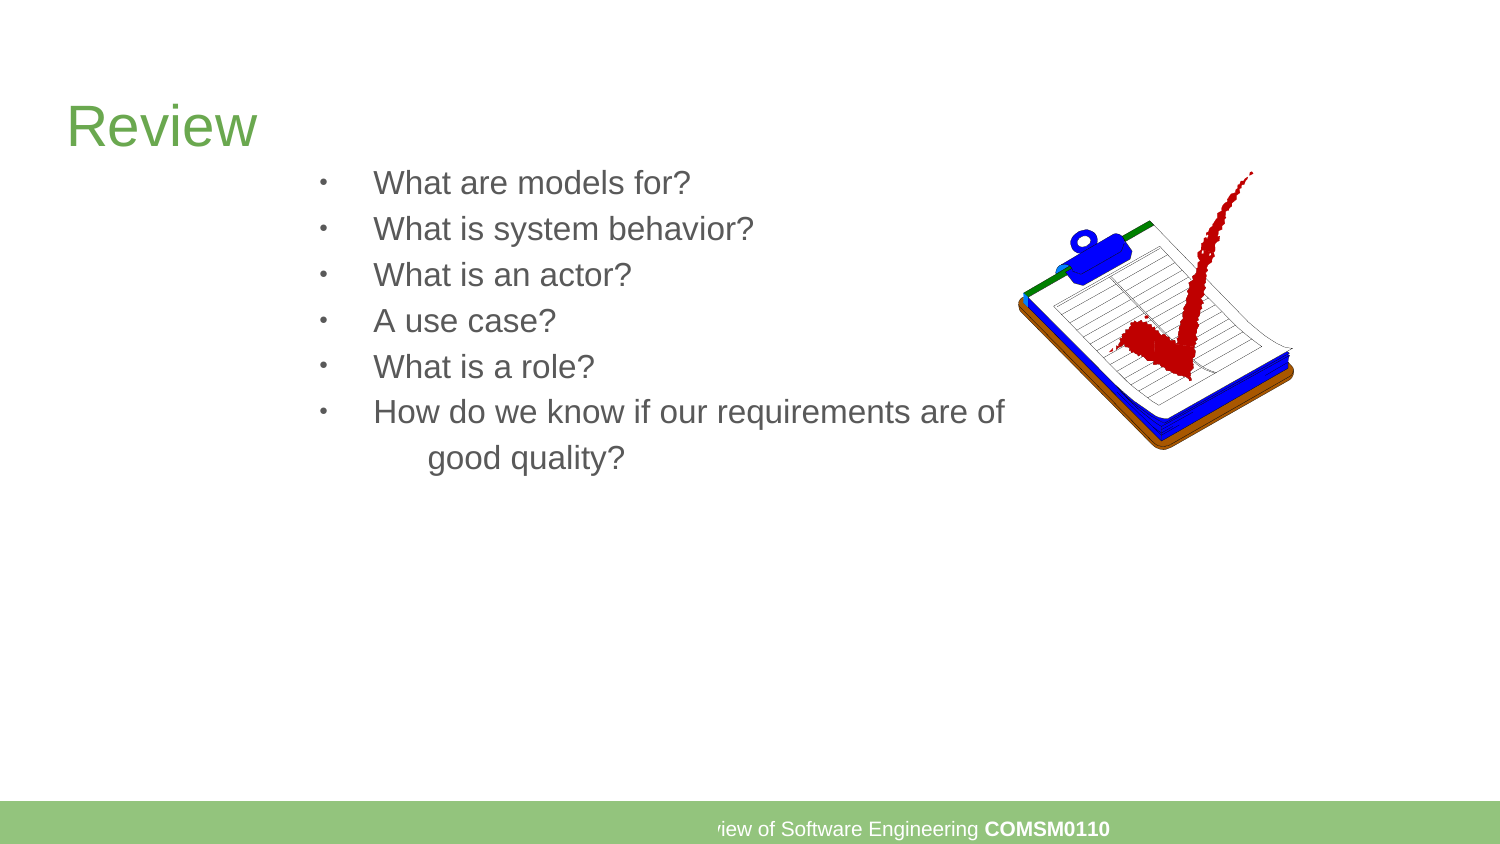

# Review
What are models for?
What is system behavior?
What is an actor?
A use case?
What is a role?
How do we know if our requirements are of good quality?